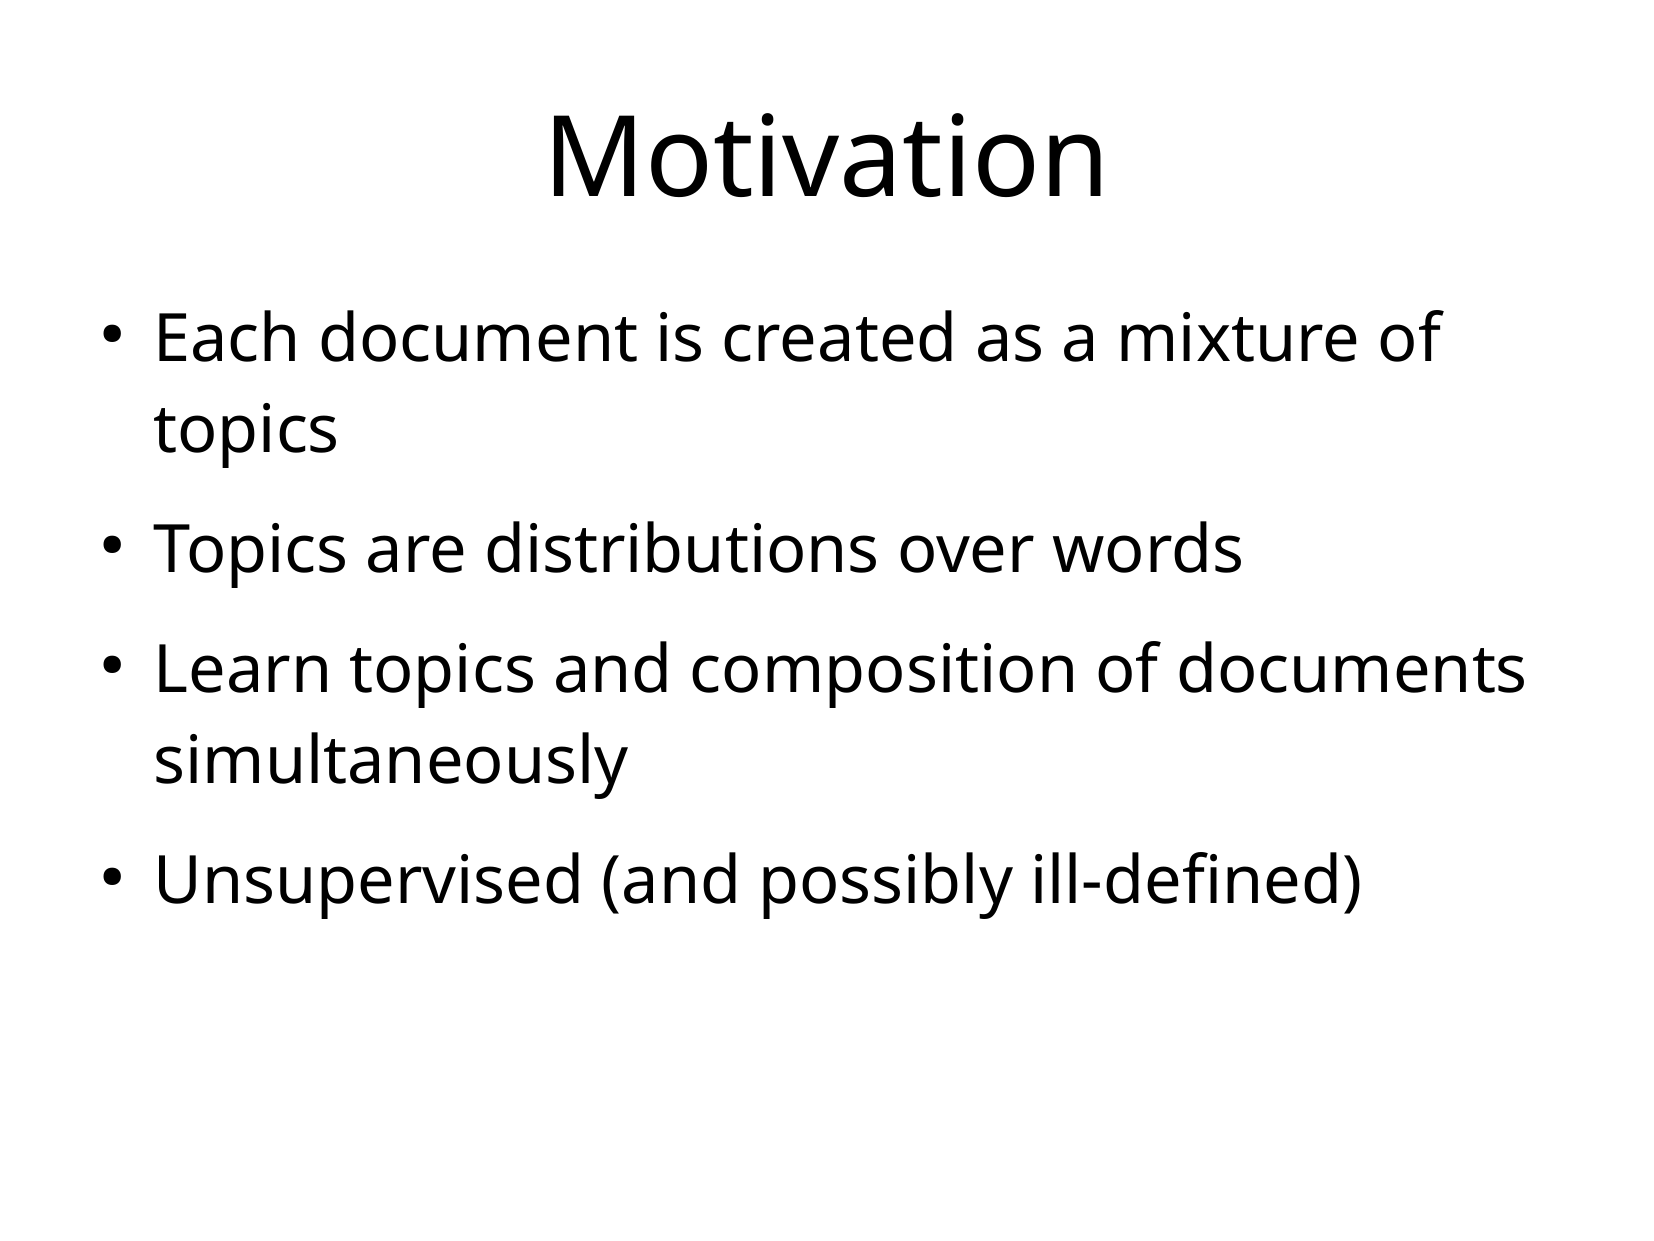

# Motivation
Each document is created as a mixture of topics
Topics are distributions over words
Learn topics and composition of documents simultaneously
Unsupervised (and possibly ill-defined)